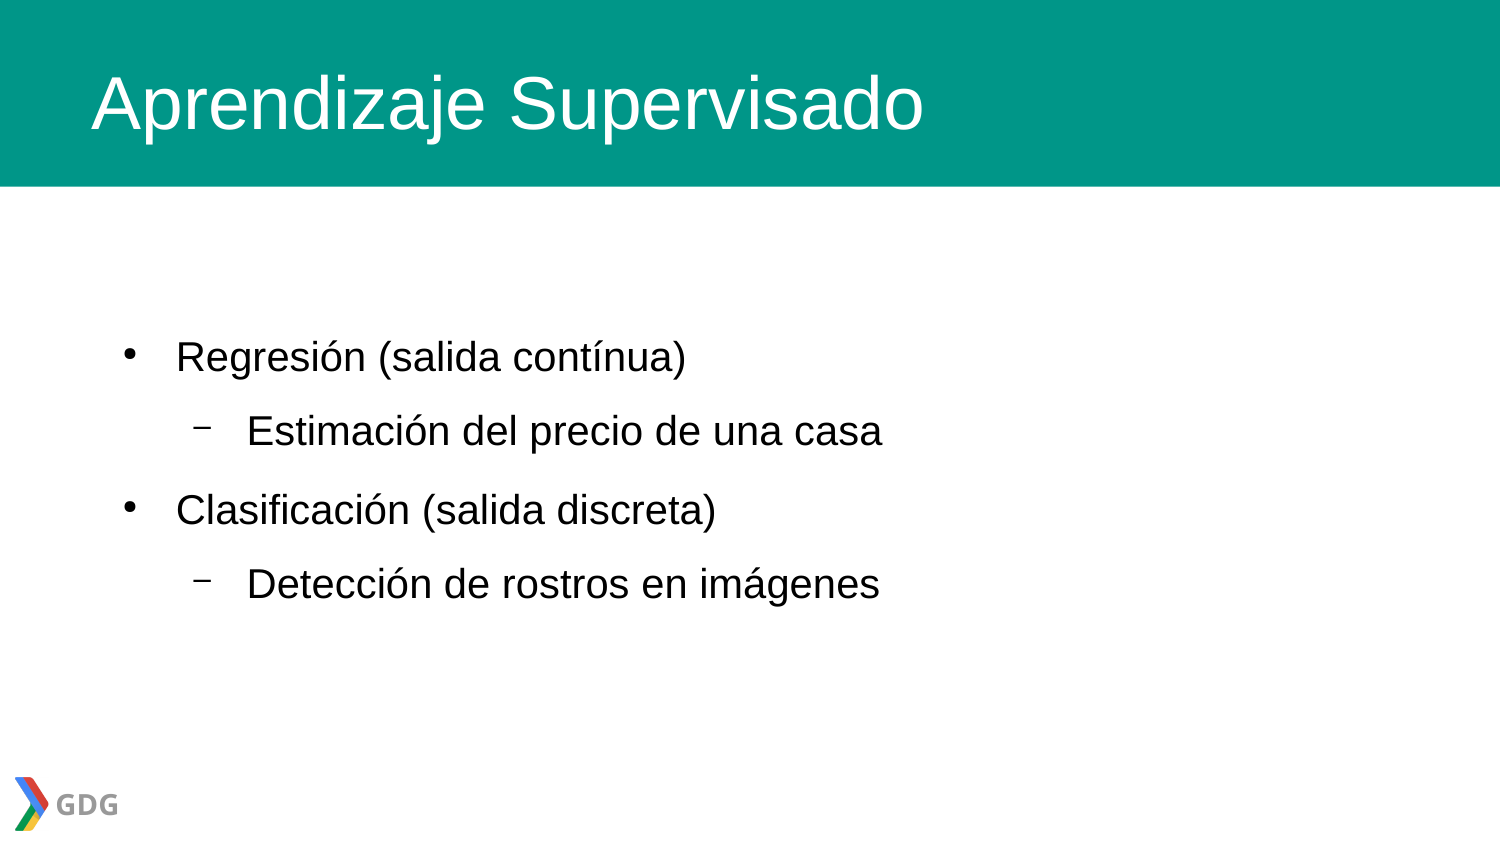

Aprendizaje Supervisado
# Regresión (salida contínua)
Estimación del precio de una casa
Clasificación (salida discreta)
Detección de rostros en imágenes